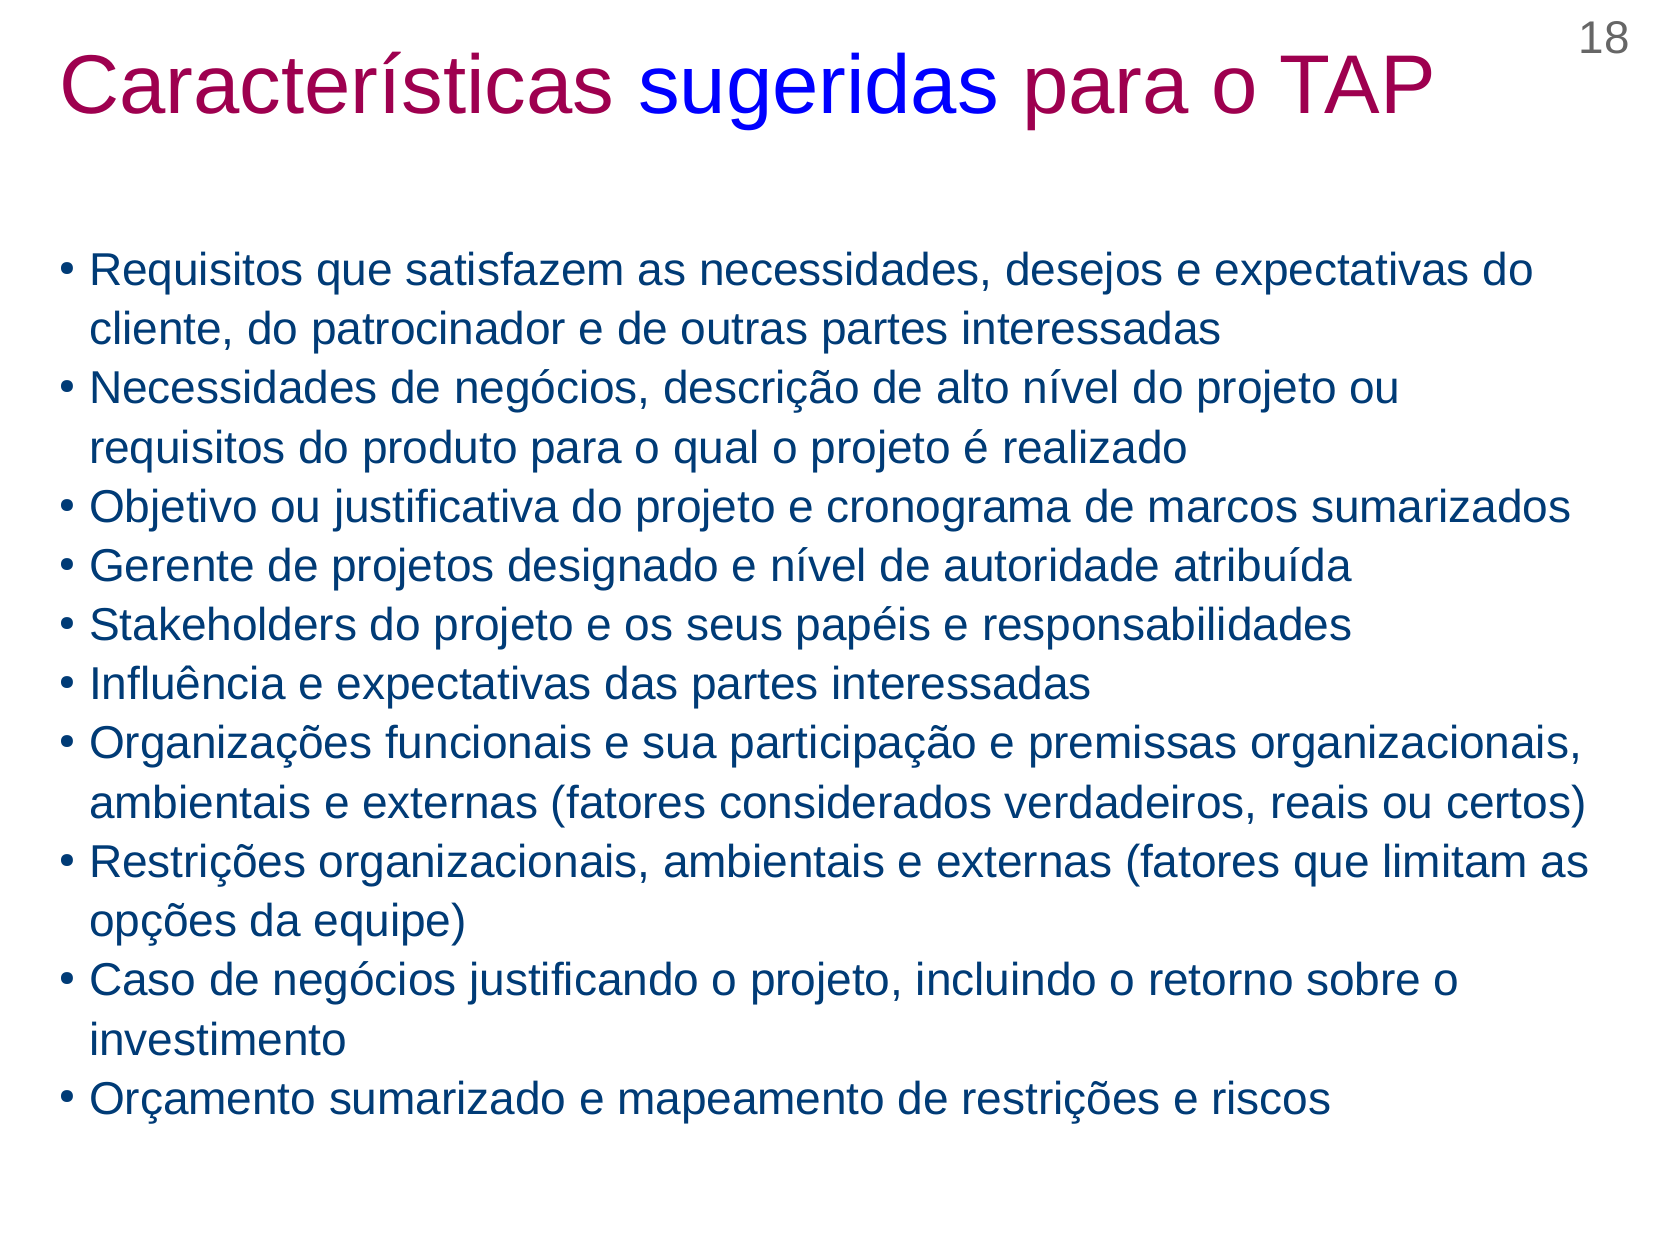

18
# Características sugeridas para o TAP
Requisitos que satisfazem as necessidades, desejos e expectativas do cliente, do patrocinador e de outras partes interessadas
Necessidades de negócios, descrição de alto nível do projeto ou requisitos do produto para o qual o projeto é realizado
Objetivo ou justificativa do projeto e cronograma de marcos sumarizados
Gerente de projetos designado e nível de autoridade atribuída
Stakeholders do projeto e os seus papéis e responsabilidades
Influência e expectativas das partes interessadas
Organizações funcionais e sua participação e premissas organizacionais, ambientais e externas (fatores considerados verdadeiros, reais ou certos)
Restrições organizacionais, ambientais e externas (fatores que limitam as opções da equipe)
Caso de negócios justificando o projeto, incluindo o retorno sobre o investimento
Orçamento sumarizado e mapeamento de restrições e riscos